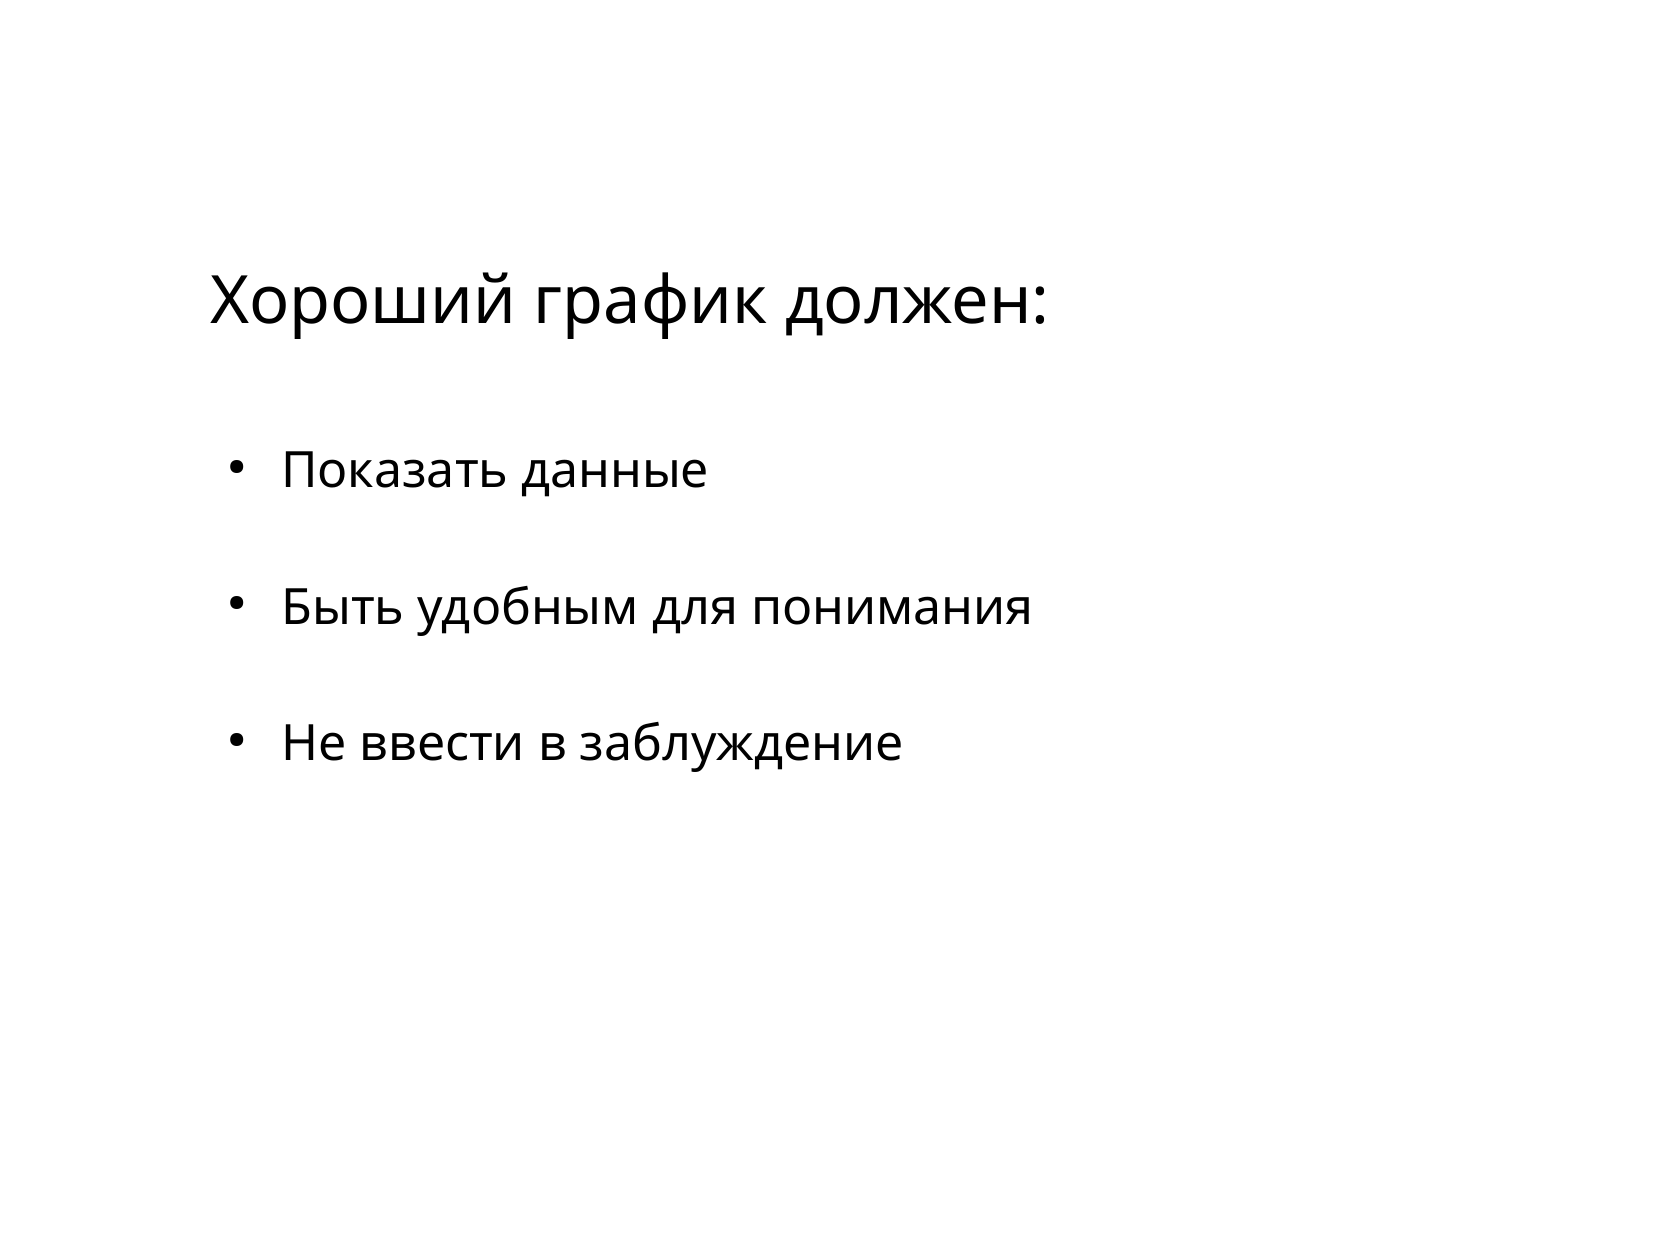

Хороший график должен:
Показать данные
Быть удобным для понимания
Не ввести в заблуждение